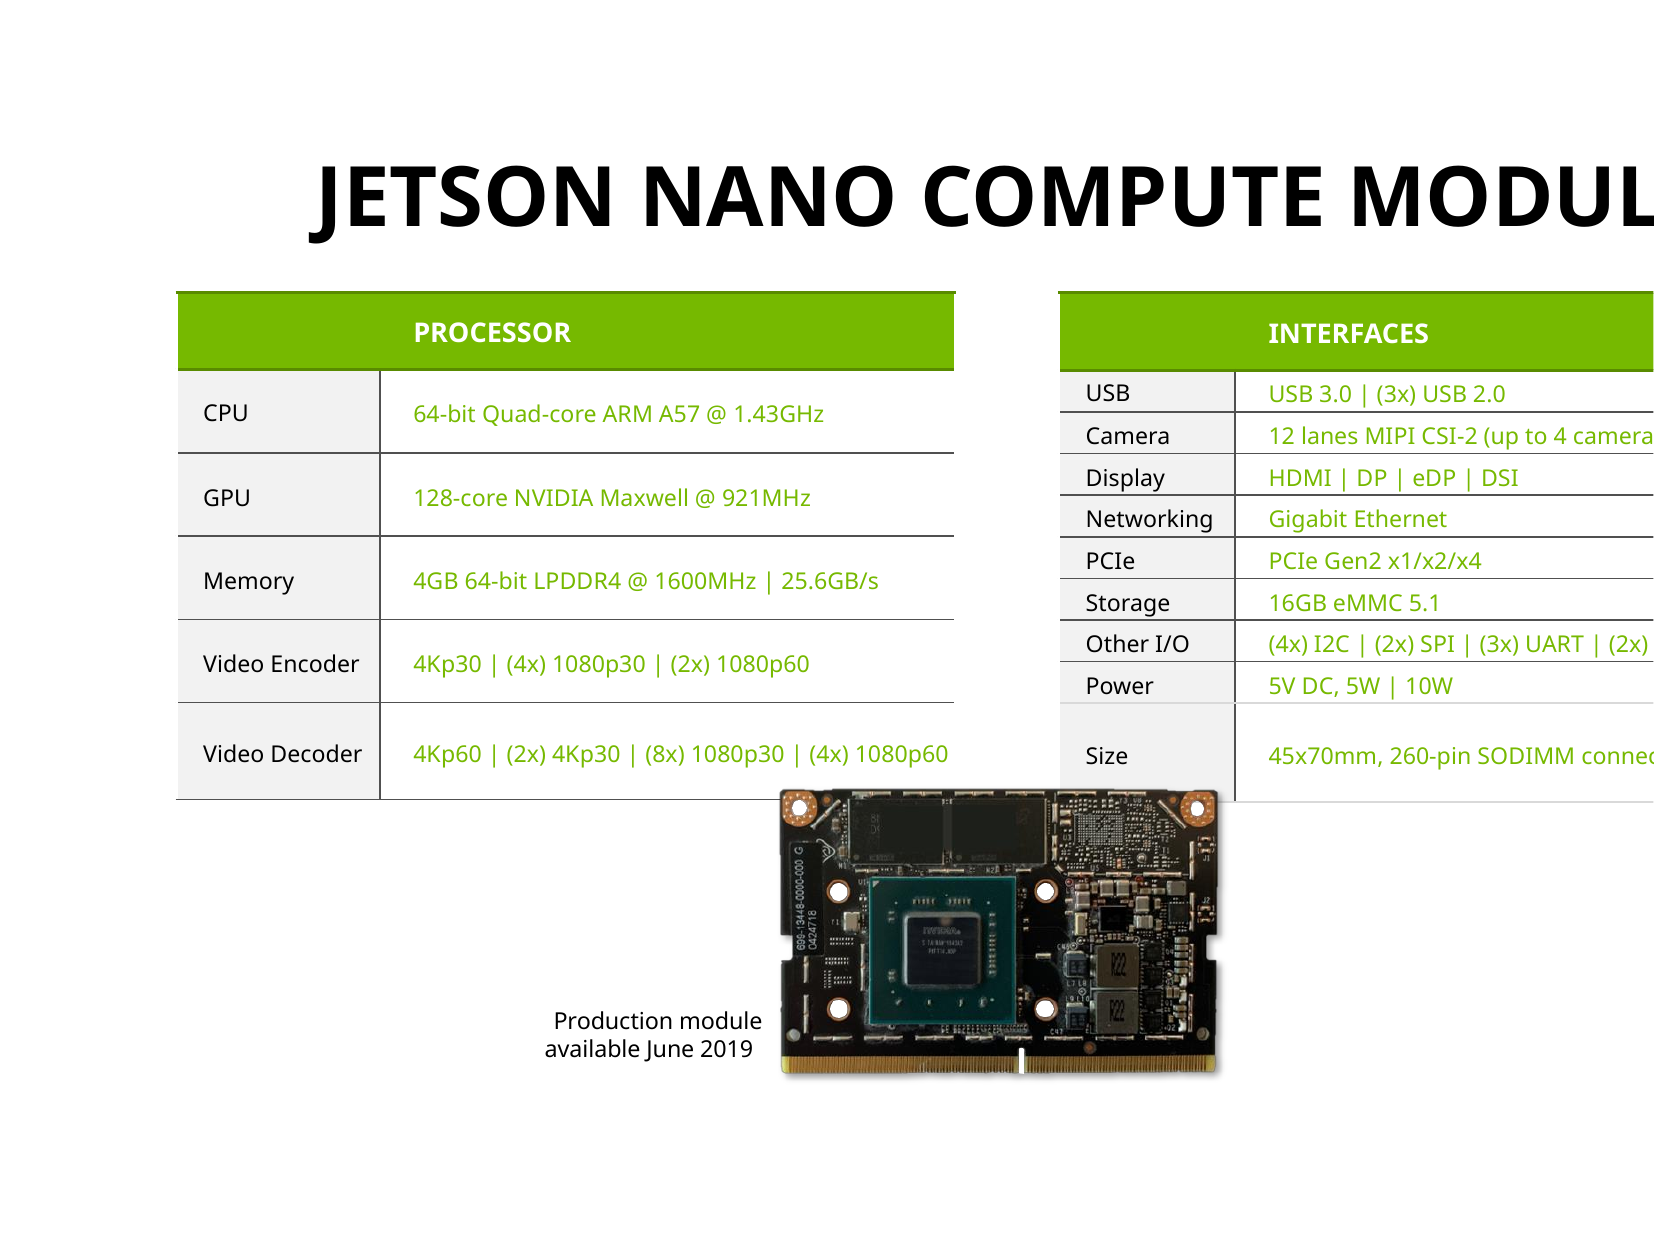

JETSON NANO COMPUTE MODULE
PROCESSOR
INTERFACES
USB
USB 3.0 | (3x) USB 2.0
CPU
64-bit Quad-core ARM A57 @ 1.43GHz
Camera
12 lanes MIPI CSI-2 (up to 4 cameras)
Display
HDMI | DP | eDP | DSI
GPU
128-core NVIDIA Maxwell @ 921MHz
Networking
Gigabit Ethernet
PCIe
PCIe Gen2 x1/x2/x4
Memory
4GB 64-bit LPDDR4 @ 1600MHz | 25.6GB/s
Storage
16GB eMMC 5.1
Other I/O
(4x) I2C | (2x) SPI | (3x) UART | (2x) I2S | GPIO
Video Encoder
4Kp30 | (4x) 1080p30 | (2x) 1080p60
Power
5V DC, 5W | 10W
Video Decoder
4Kp60 | (2x) 4Kp30 | (8x) 1080p30 | (4x) 1080p60
Size
45x70mm, 260-pin SODIMM connector
Production module
available June 2019
7